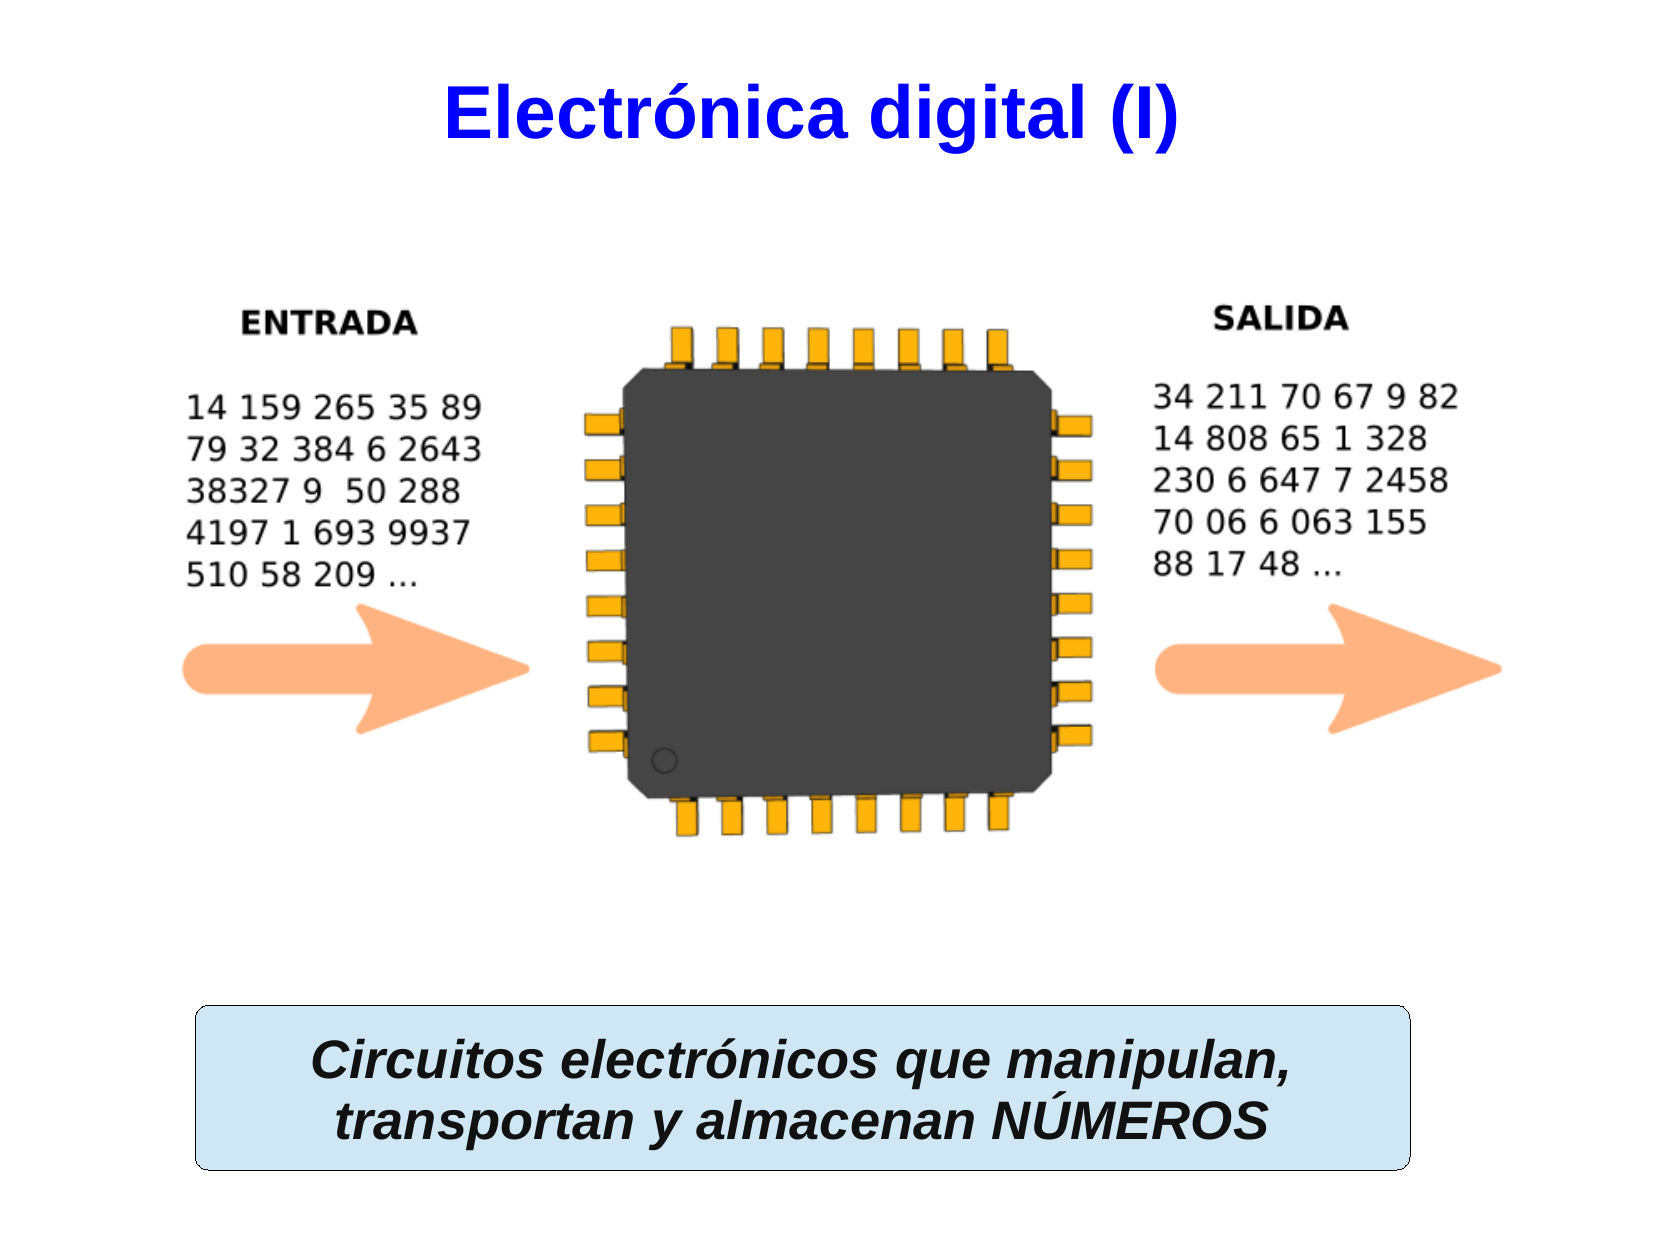

Electrónica digital (I)
Circuitos electrónicos que manipulan, transportan y almacenan NÚMEROS